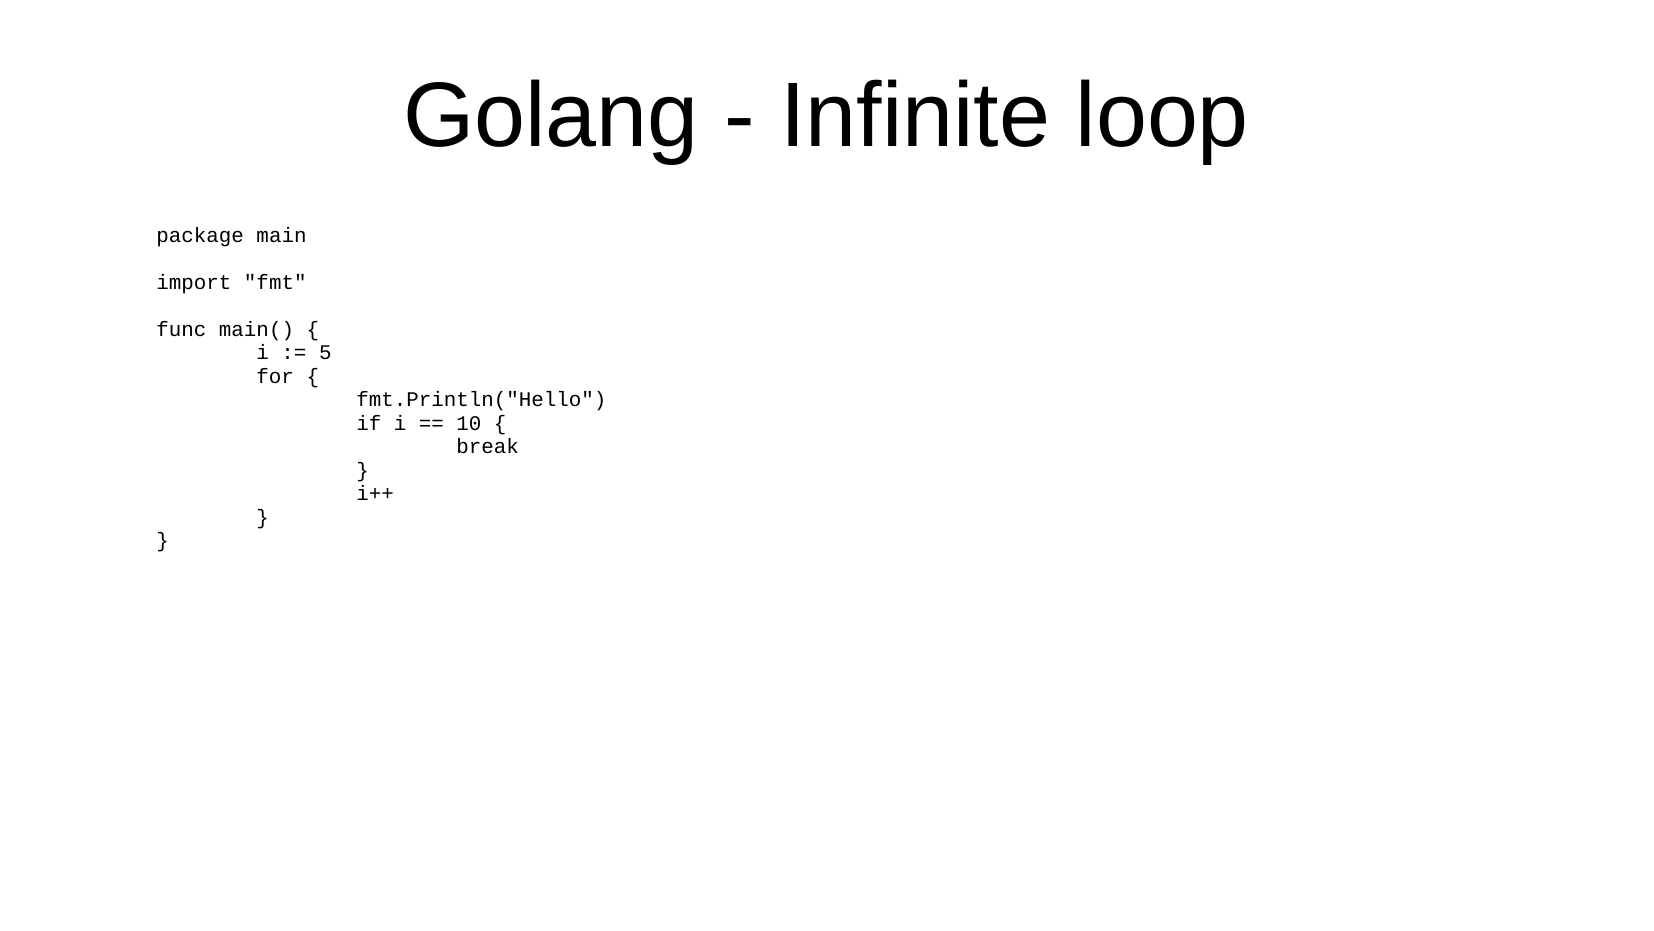

# Golang - Infinite loop
package main
import "fmt"
func main() {
 i := 5
 for {
 fmt.Println("Hello")
 if i == 10 {
 break
 }
 i++
 }
}